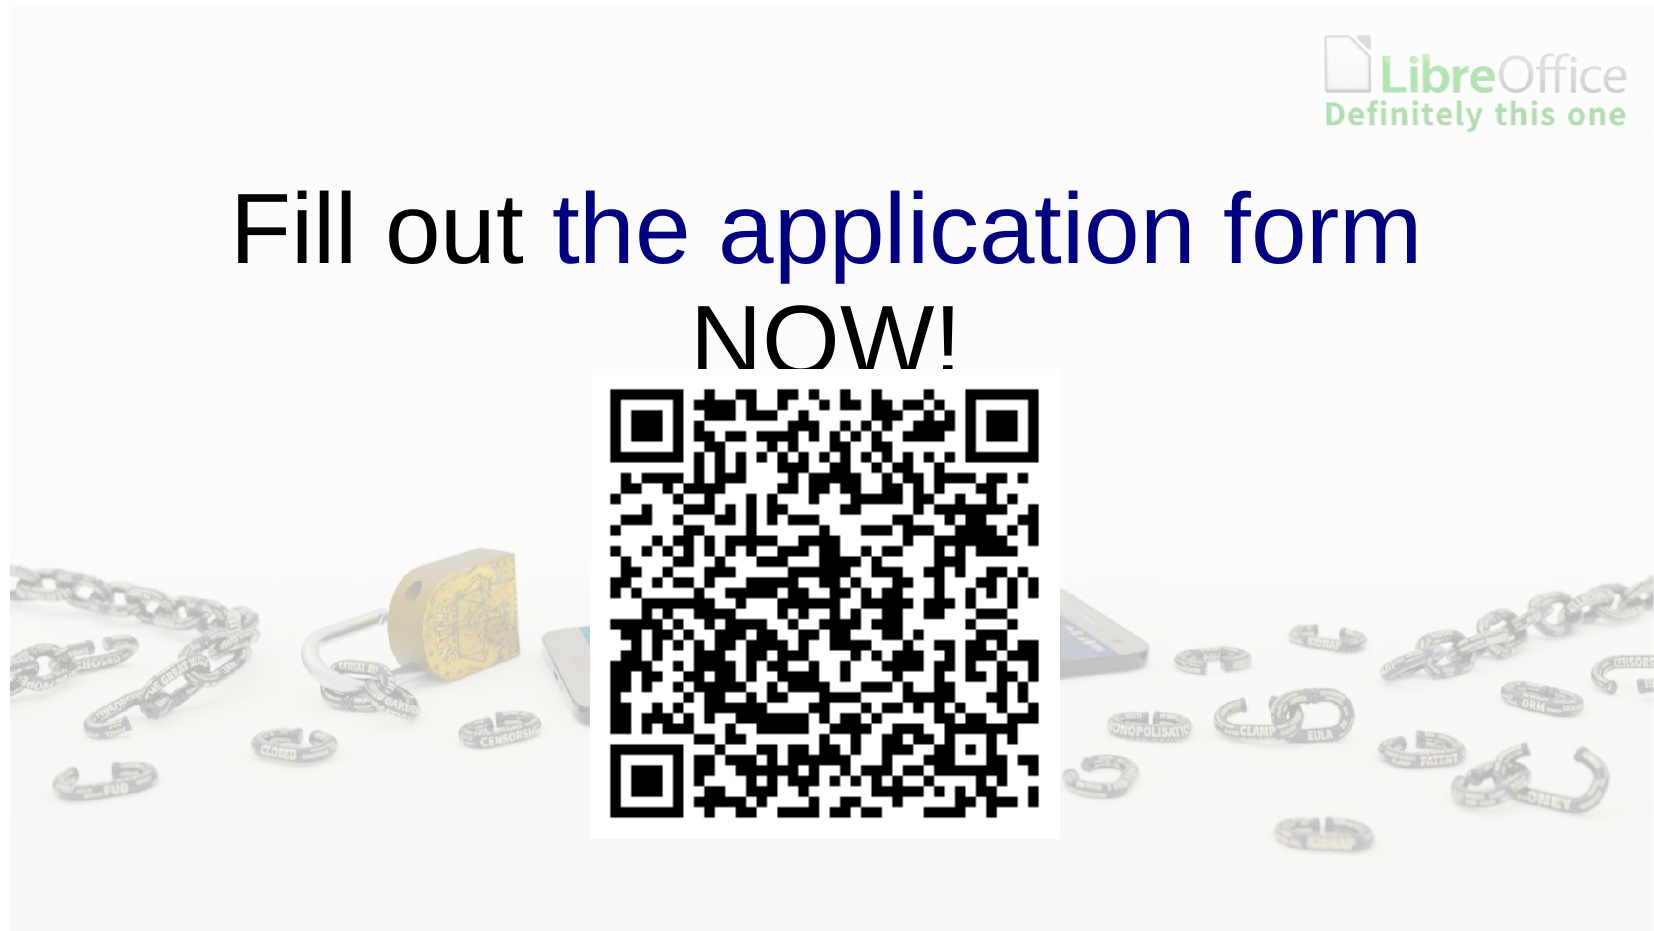

# Fill out the application form
NOW!